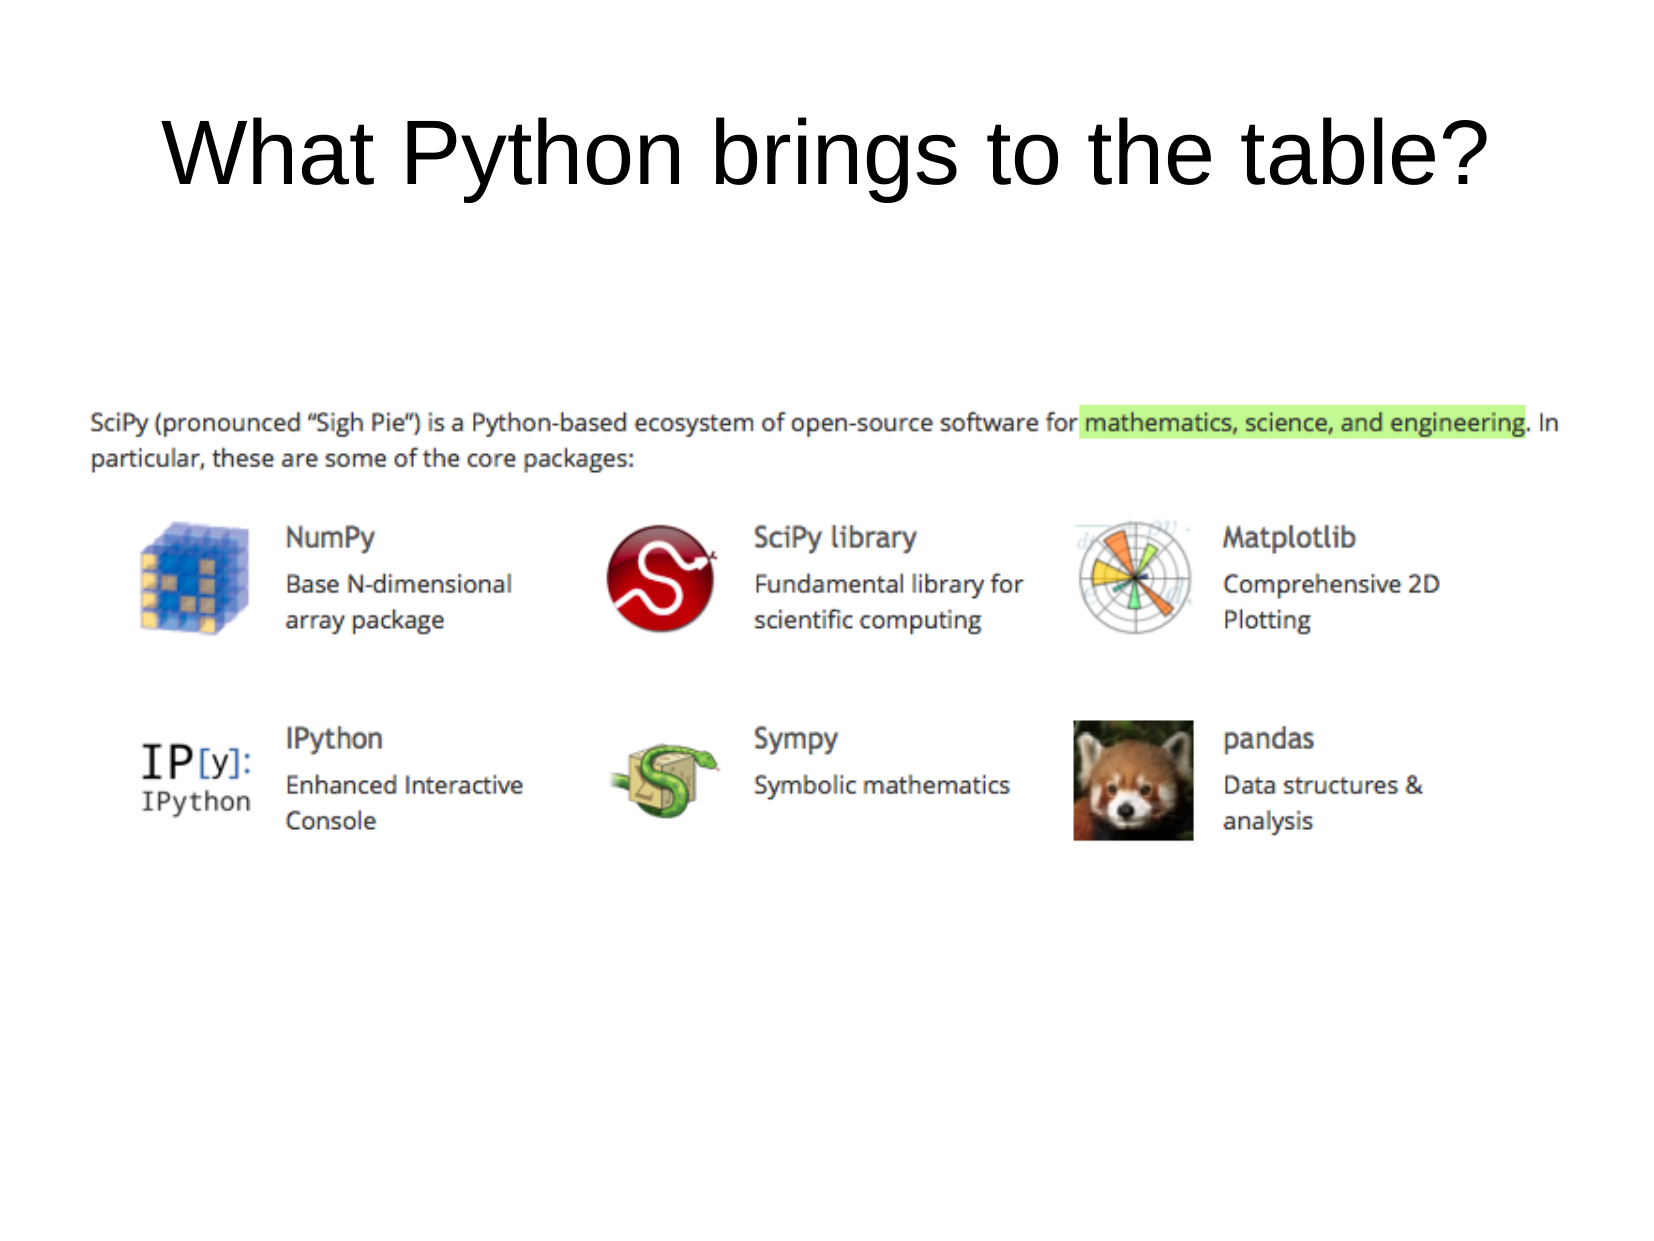

# What Python brings to the table?